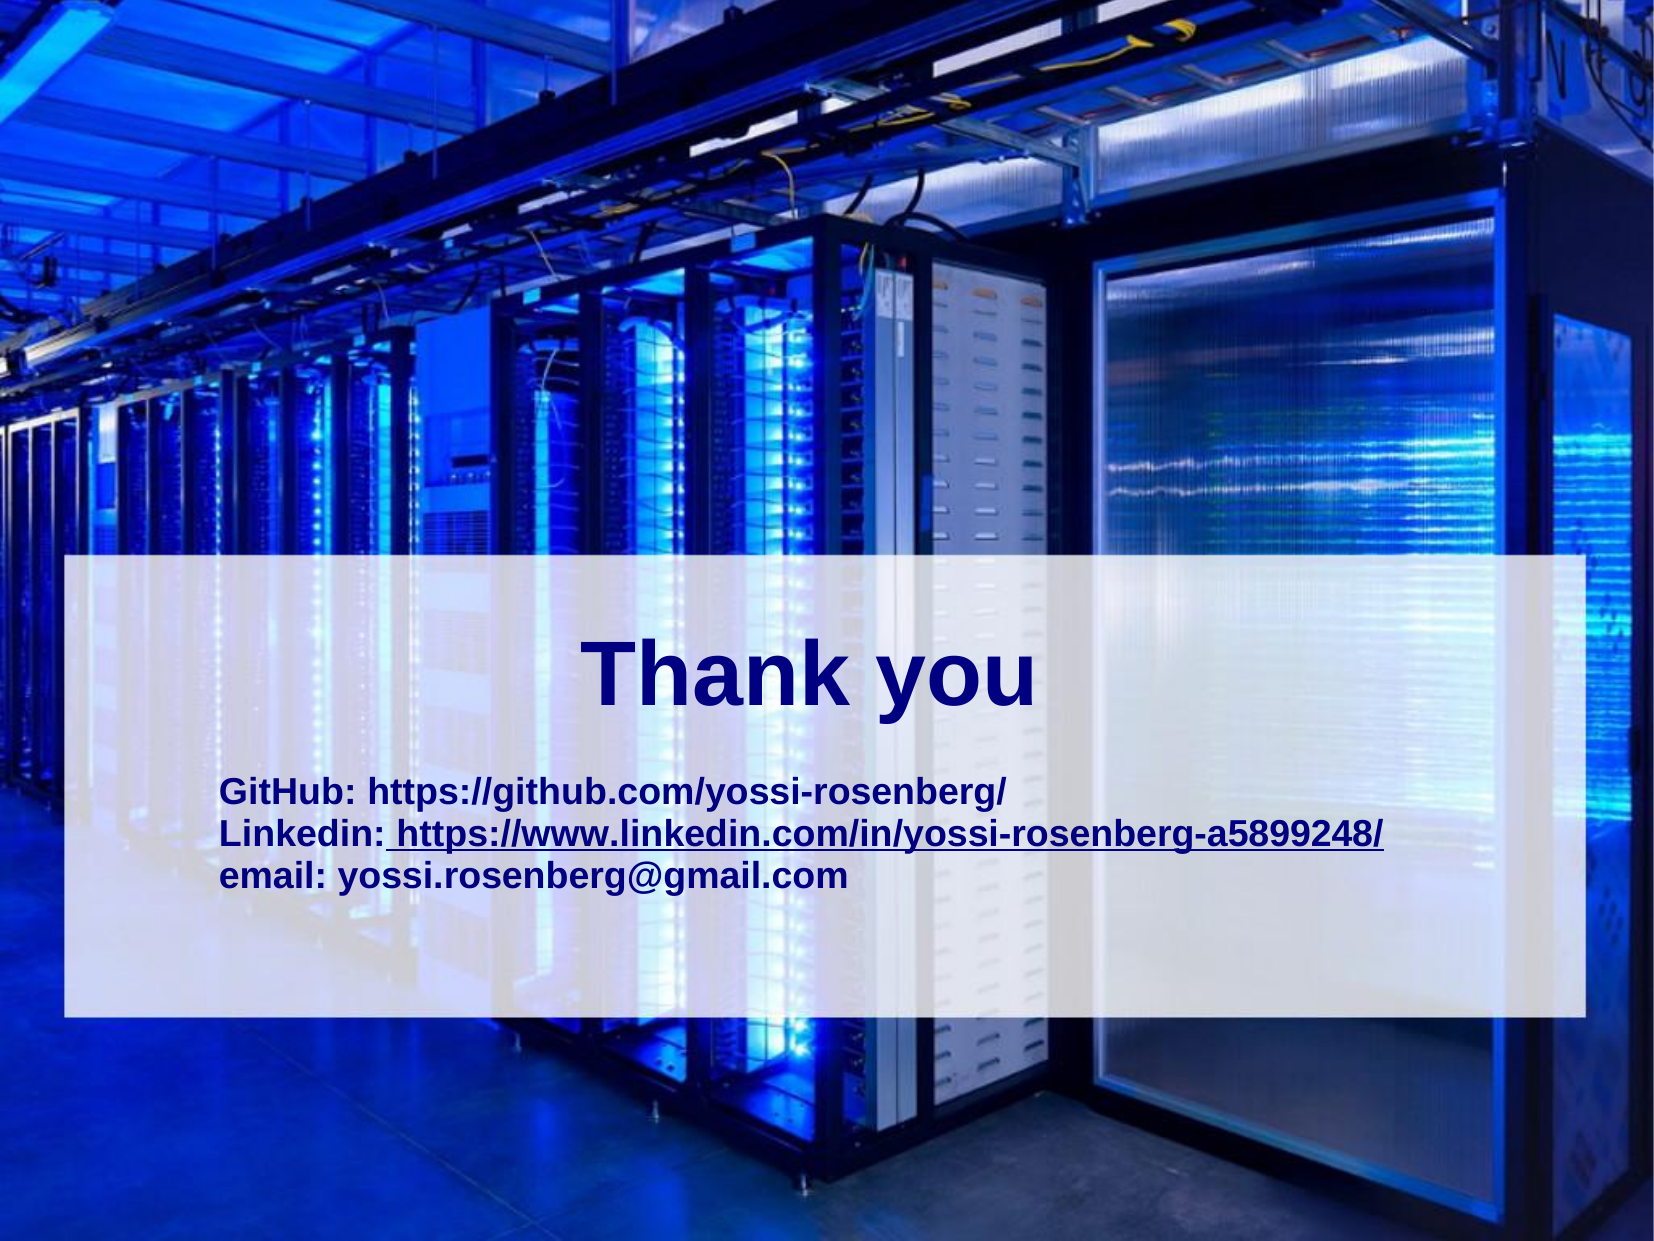

Thank you
 		GitHub: https://github.com/yossi-rosenberg/
		Linkedin: https://www.linkedin.com/in/yossi-rosenberg-a5899248/
		email: yossi.rosenberg@gmail.com